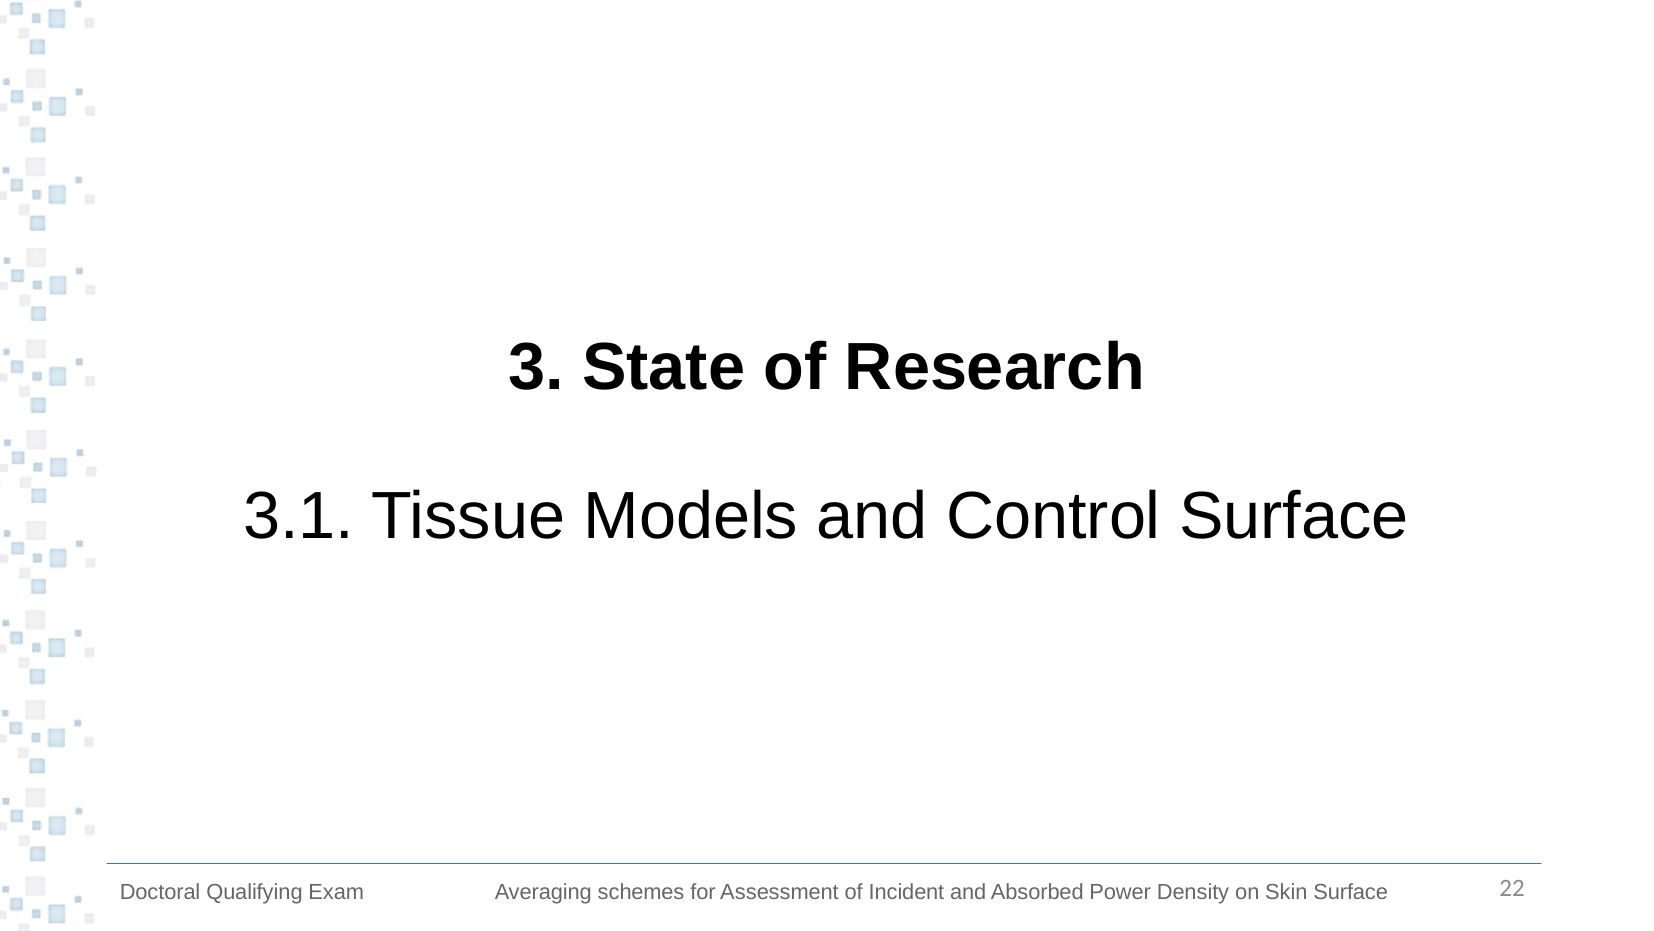

3. State of Research
3.1. Tissue Models and Control Surface
22
Doctoral Qualifying Exam		Averaging schemes for Assessment of Incident and Absorbed Power Density on Skin Surface